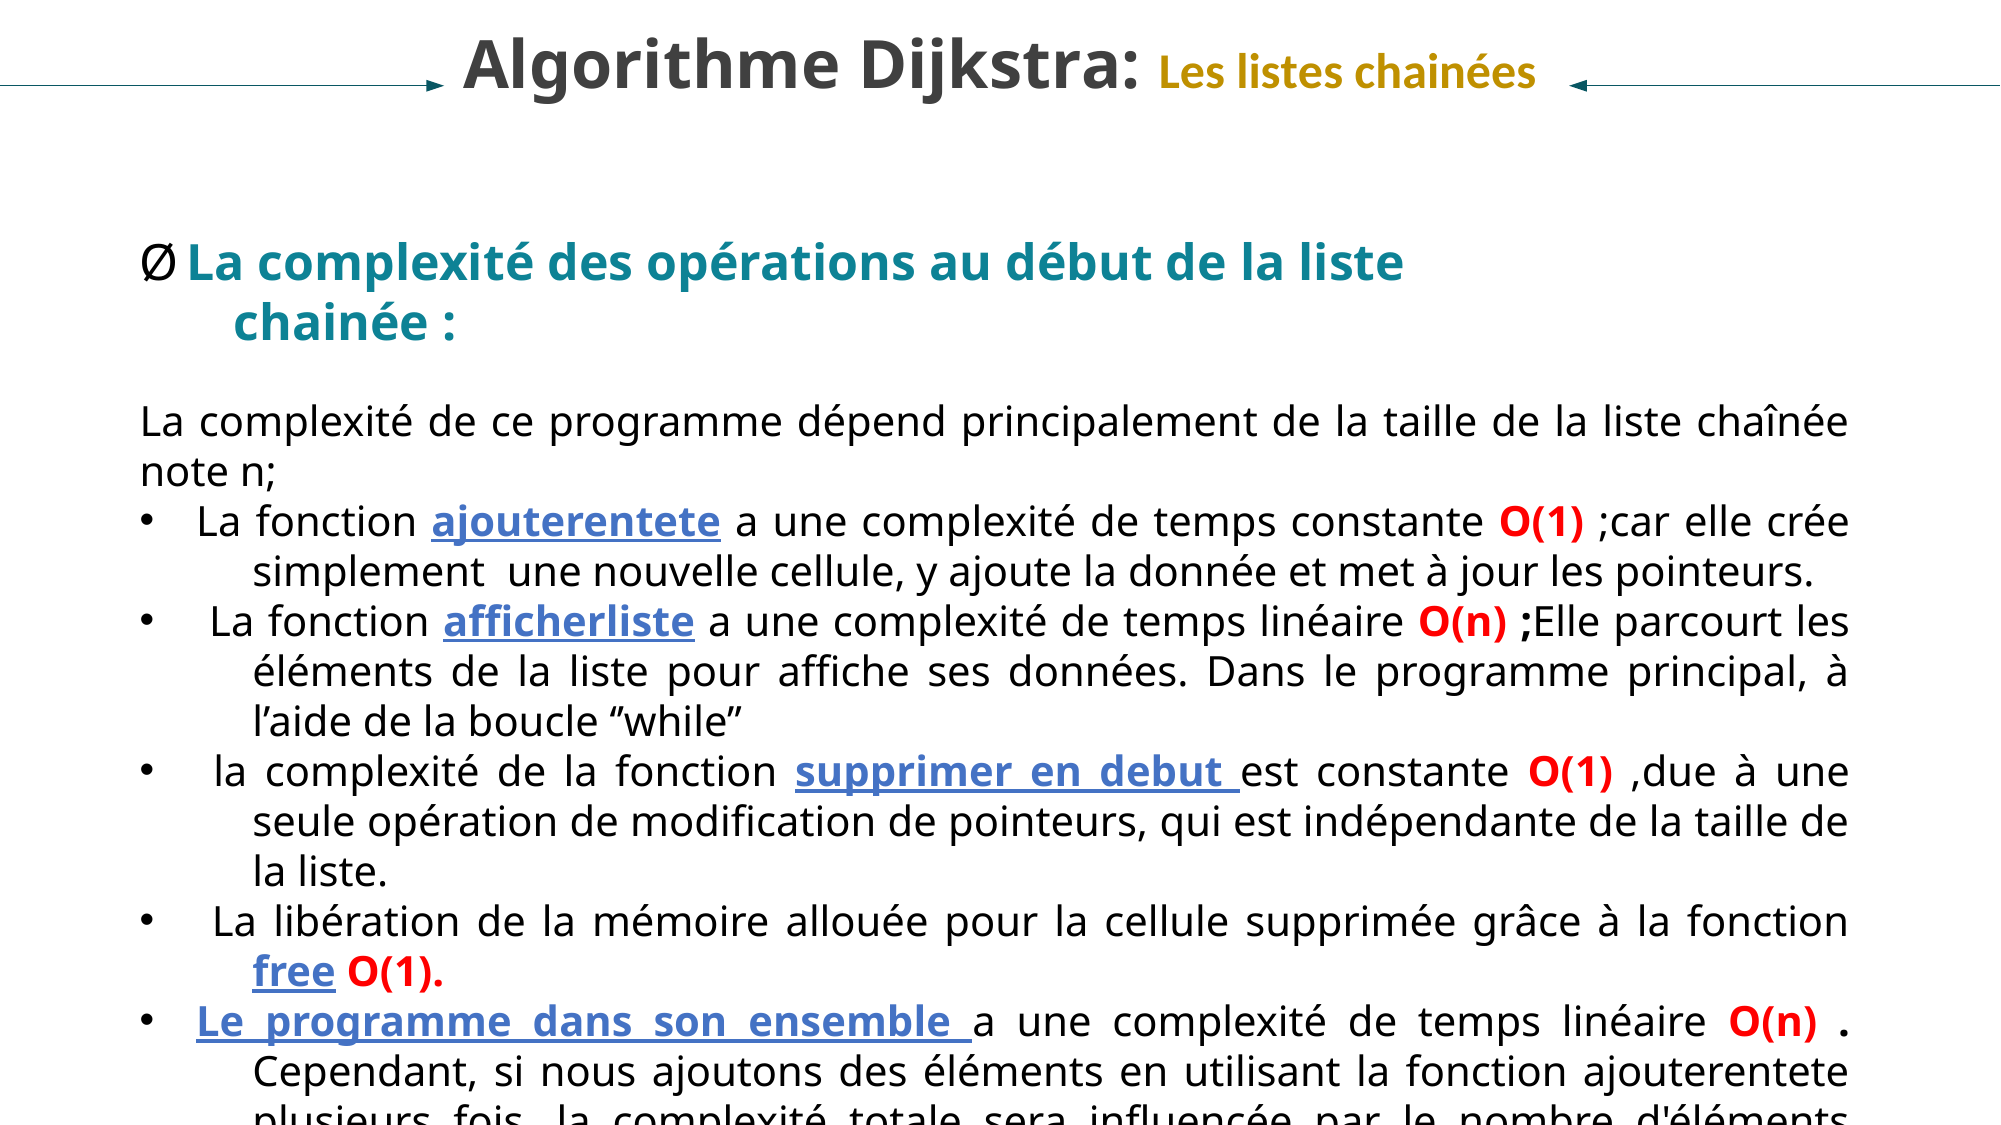

Algorithme Dijkstra: Les listes chainées
# Analyse du projet : diapositive 3
La complexité des opérations au début de la liste chainée :
La complexité de ce programme dépend principalement de la taille de la liste chaînée note n;
La fonction ajouterentete a une complexité de temps constante O(1) ;car elle crée simplement une nouvelle cellule, y ajoute la donnée et met à jour les pointeurs.
 La fonction afficherliste a une complexité de temps linéaire O(n) ;Elle parcourt les éléments de la liste pour affiche ses données. Dans le programme principal, à l’aide de la boucle ‘’while’’
 la complexité de la fonction supprimer_en_debut est constante O(1) ,due à une seule opération de modification de pointeurs, qui est indépendante de la taille de la liste.
 La libération de la mémoire allouée pour la cellule supprimée grâce à la fonction free O(1).
Le programme dans son ensemble a une complexité de temps linéaire O(n) . Cependant, si nous ajoutons des éléments en utilisant la fonction ajouterentete plusieurs fois, la complexité totale sera influencée par le nombre d'éléments ajoutés.